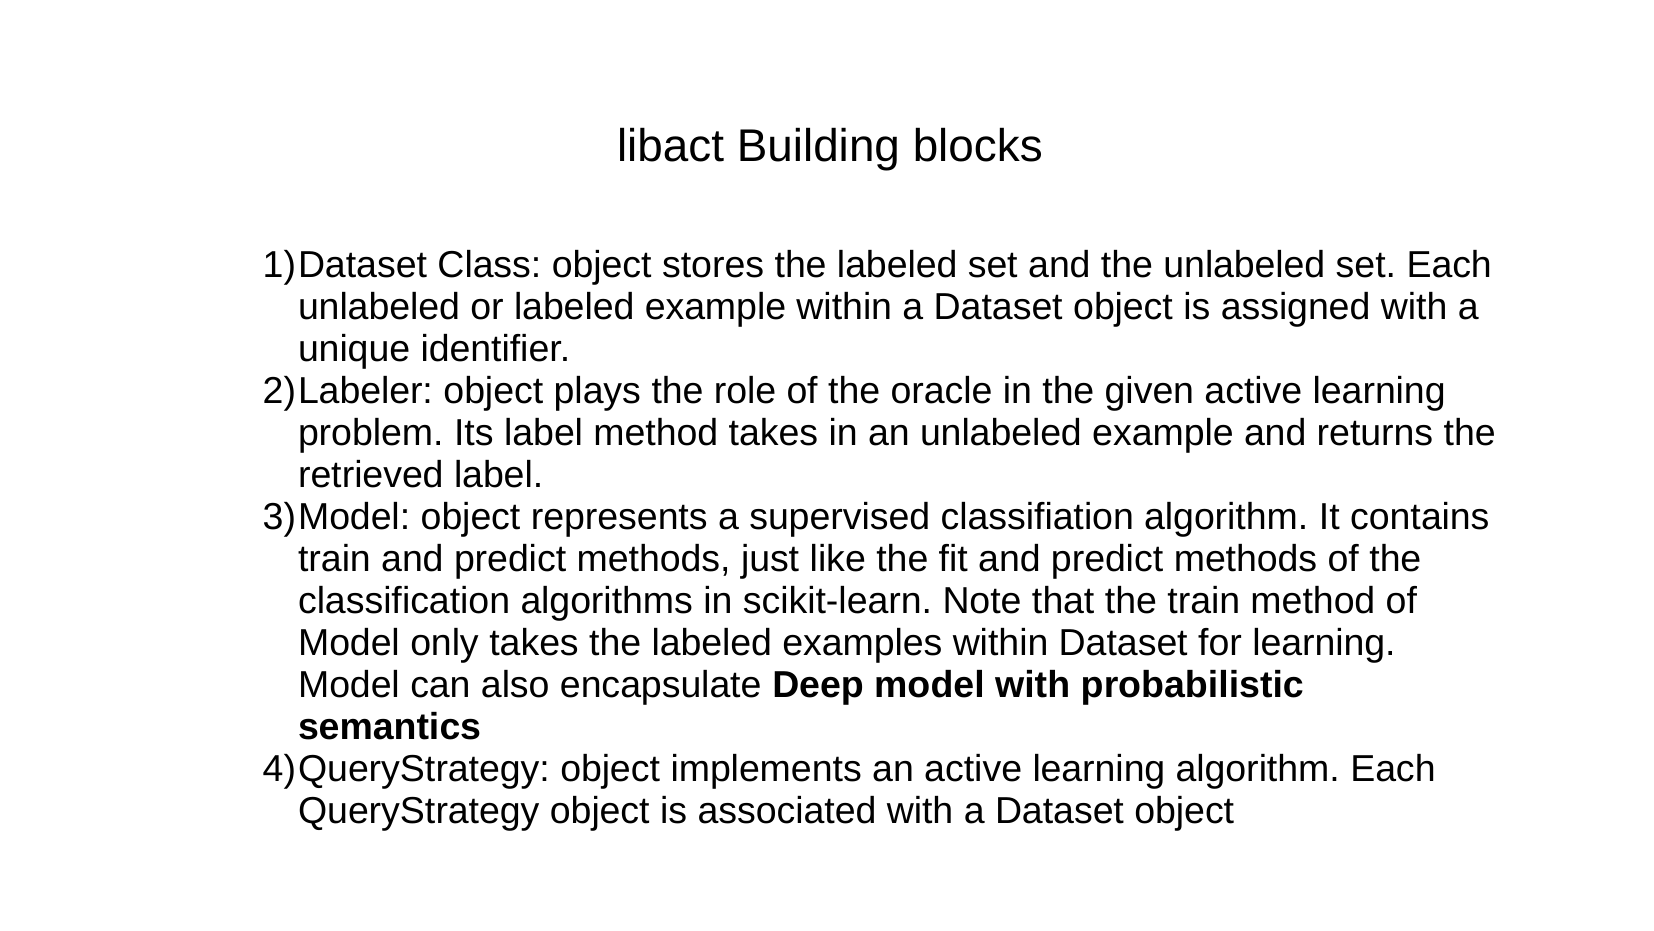

libact Building blocks
Dataset Class: object stores the labeled set and the unlabeled set. Each unlabeled or labeled example within a Dataset object is assigned with a unique identifier.
Labeler: object plays the role of the oracle in the given active learning problem. Its label method takes in an unlabeled example and returns the retrieved label.
Model: object represents a supervised classifiation algorithm. It contains train and predict methods, just like the fit and predict methods of the classification algorithms in scikit-learn. Note that the train method of Model only takes the labeled examples within Dataset for learning. Model can also encapsulate Deep model with probabilistic semantics
QueryStrategy: object implements an active learning algorithm. Each QueryStrategy object is associated with a Dataset object
23